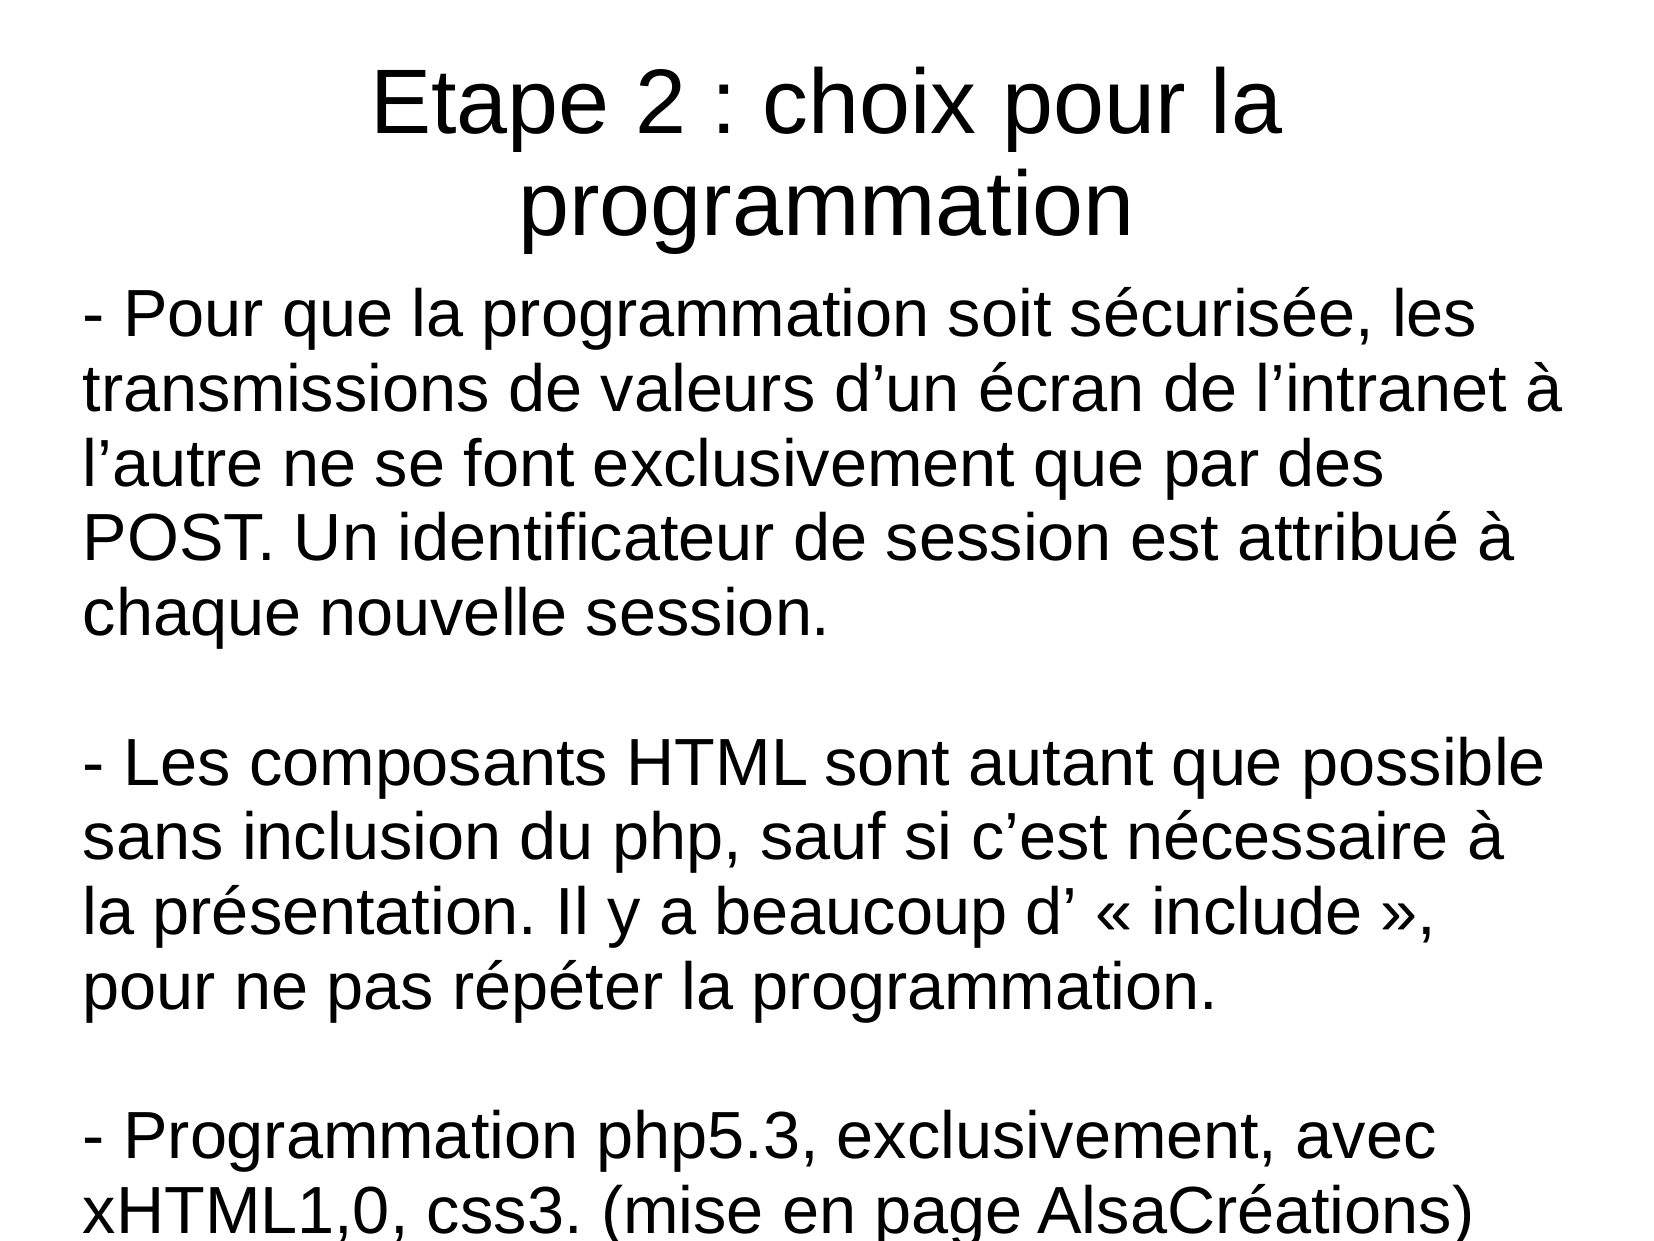

# Etape 2 : choix pour la programmation
- Pour que la programmation soit sécurisée, les transmissions de valeurs d’un écran de l’intranet à l’autre ne se font exclusivement que par des POST. Un identificateur de session est attribué à chaque nouvelle session.
- Les composants HTML sont autant que possible sans inclusion du php, sauf si c’est nécessaire à la présentation. Il y a beaucoup d’ « include », pour ne pas répéter la programmation.
- Programmation php5.3, exclusivement, avec xHTML1,0, css3. (mise en page AlsaCréations)